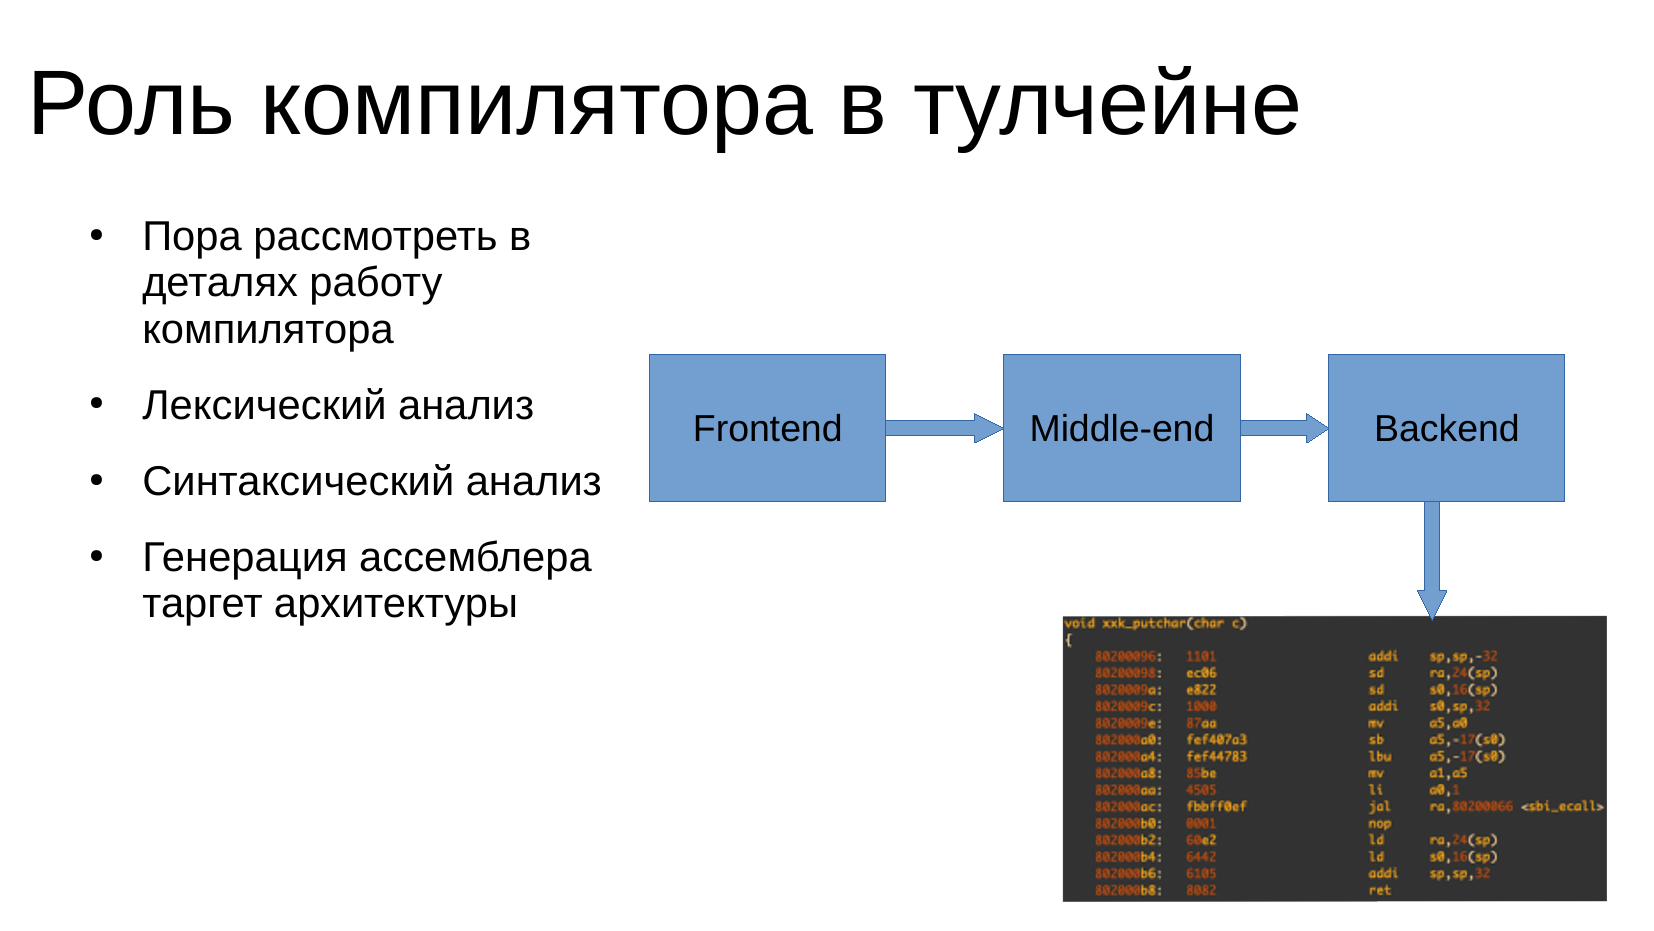

# Роль компилятора в тулчейне
Пора рассмотреть в деталях работу компилятора
Лексический анализ
Синтаксический анализ
Генерация ассемблера таргет архитектуры
Frontend
Middle-end
Backend